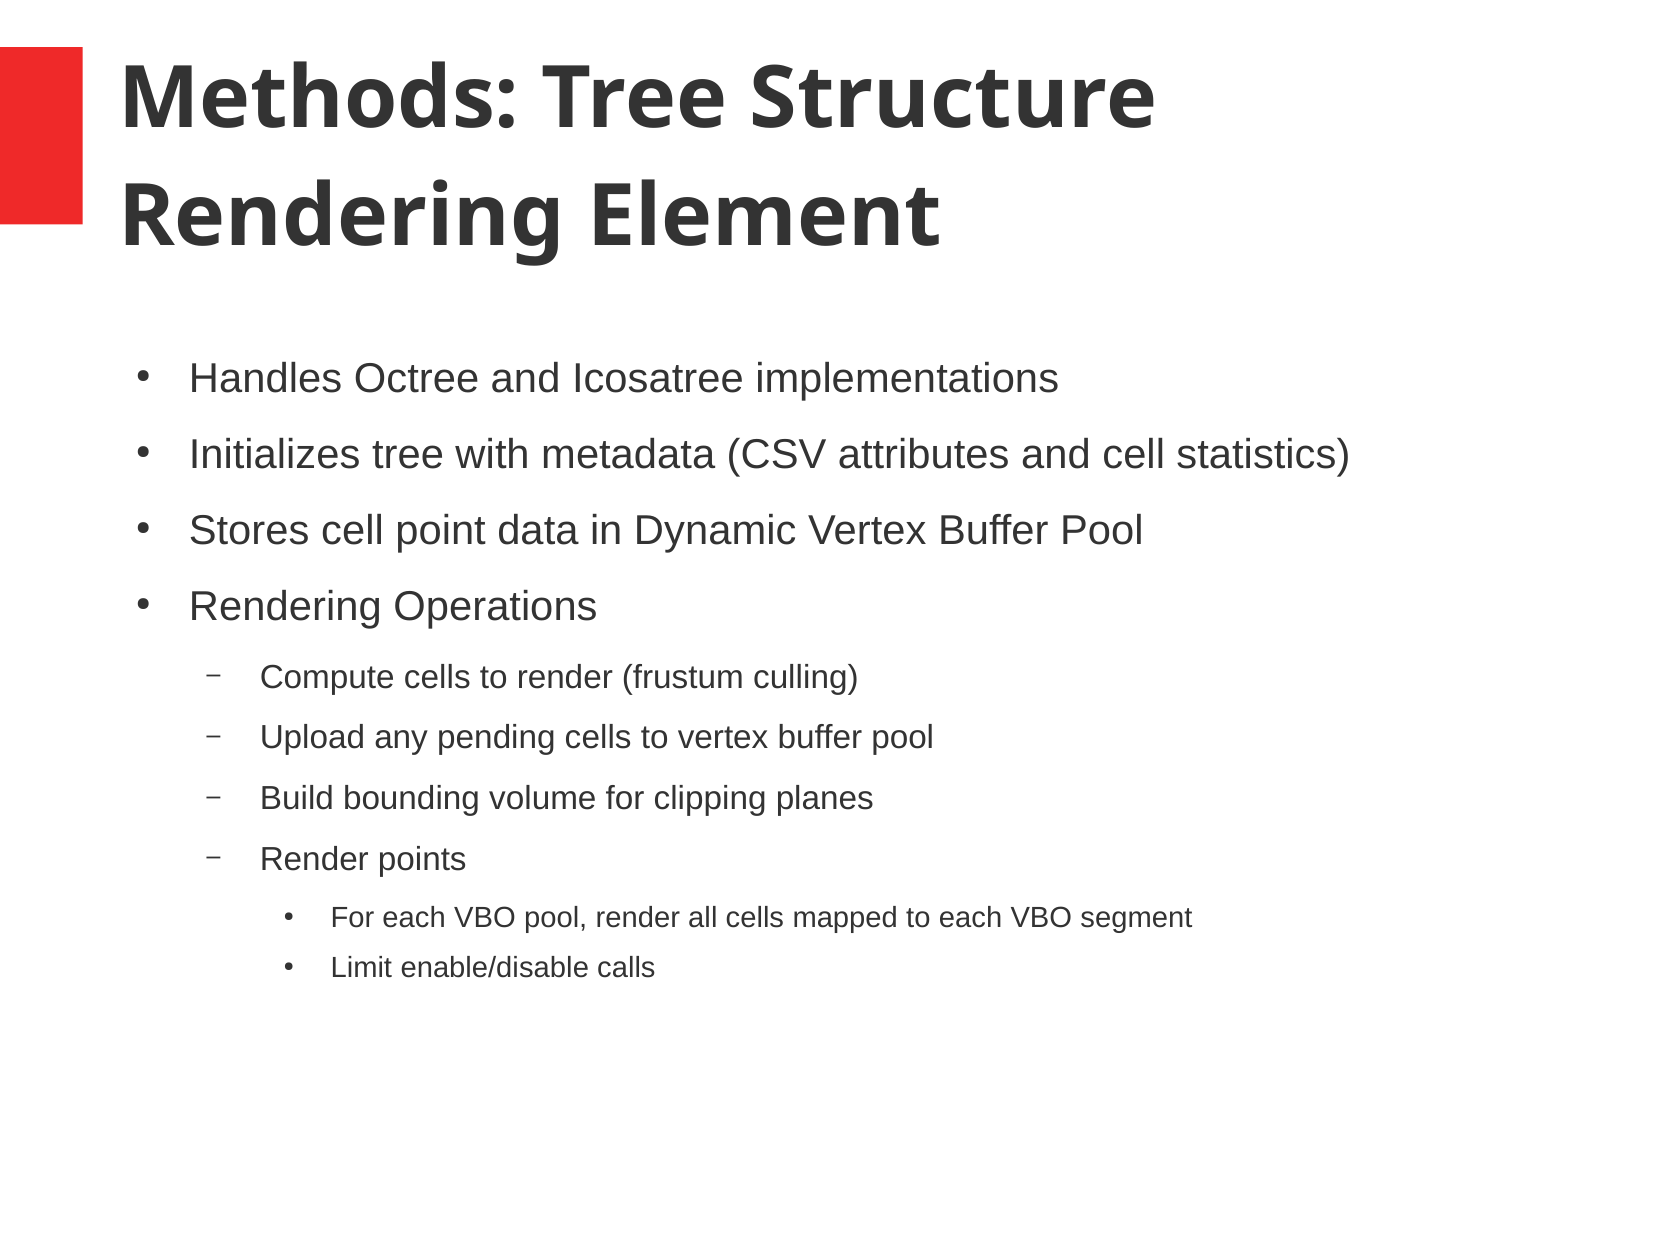

# Methods: Tree Structure Rendering Element
Handles Octree and Icosatree implementations
Initializes tree with metadata (CSV attributes and cell statistics)
Stores cell point data in Dynamic Vertex Buffer Pool
Rendering Operations
Compute cells to render (frustum culling)
Upload any pending cells to vertex buffer pool
Build bounding volume for clipping planes
Render points
For each VBO pool, render all cells mapped to each VBO segment
Limit enable/disable calls